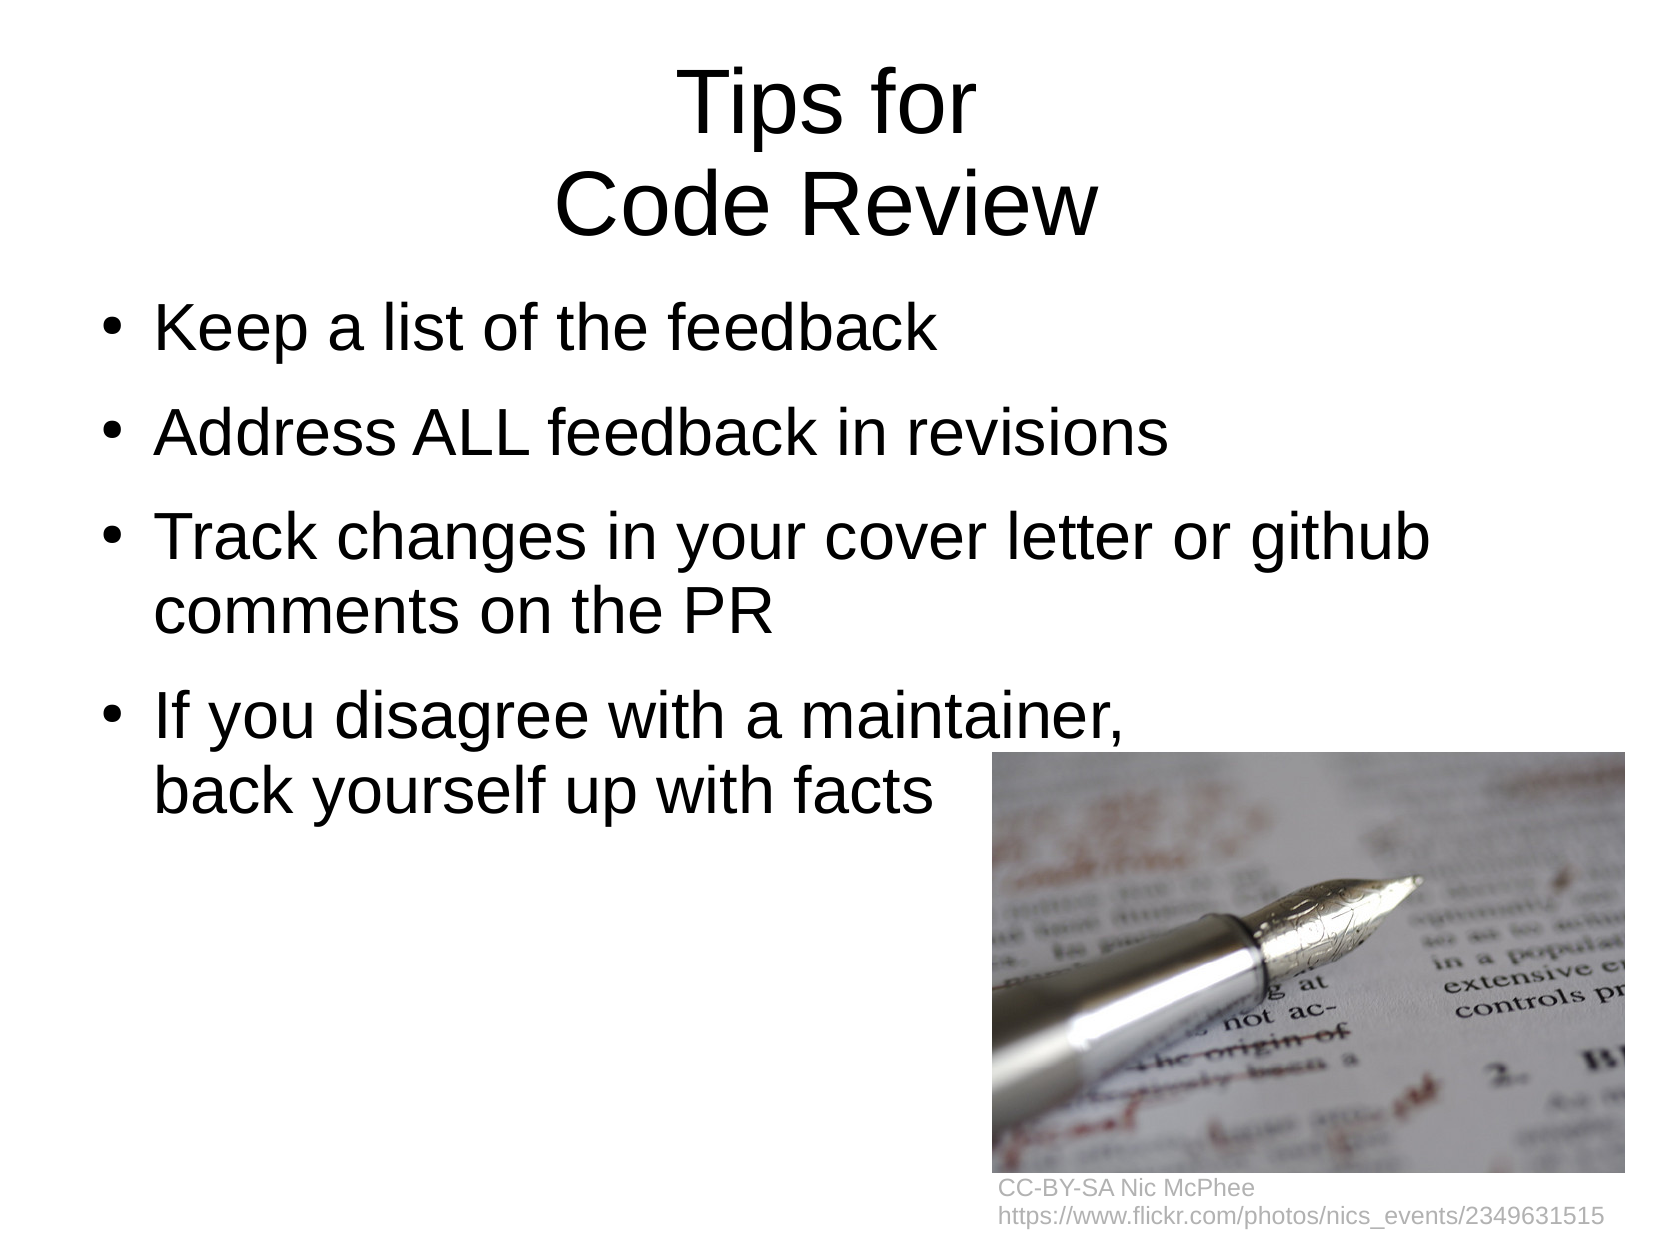

# Tips for Code Review
Keep a list of the feedback
Address ALL feedback in revisions
Track changes in your cover letter or github comments on the PR
If you disagree with a maintainer,
back yourself up with facts
CC-BY-SA Nic McPhee
https://www.flickr.com/photos/nics_events/2349631515